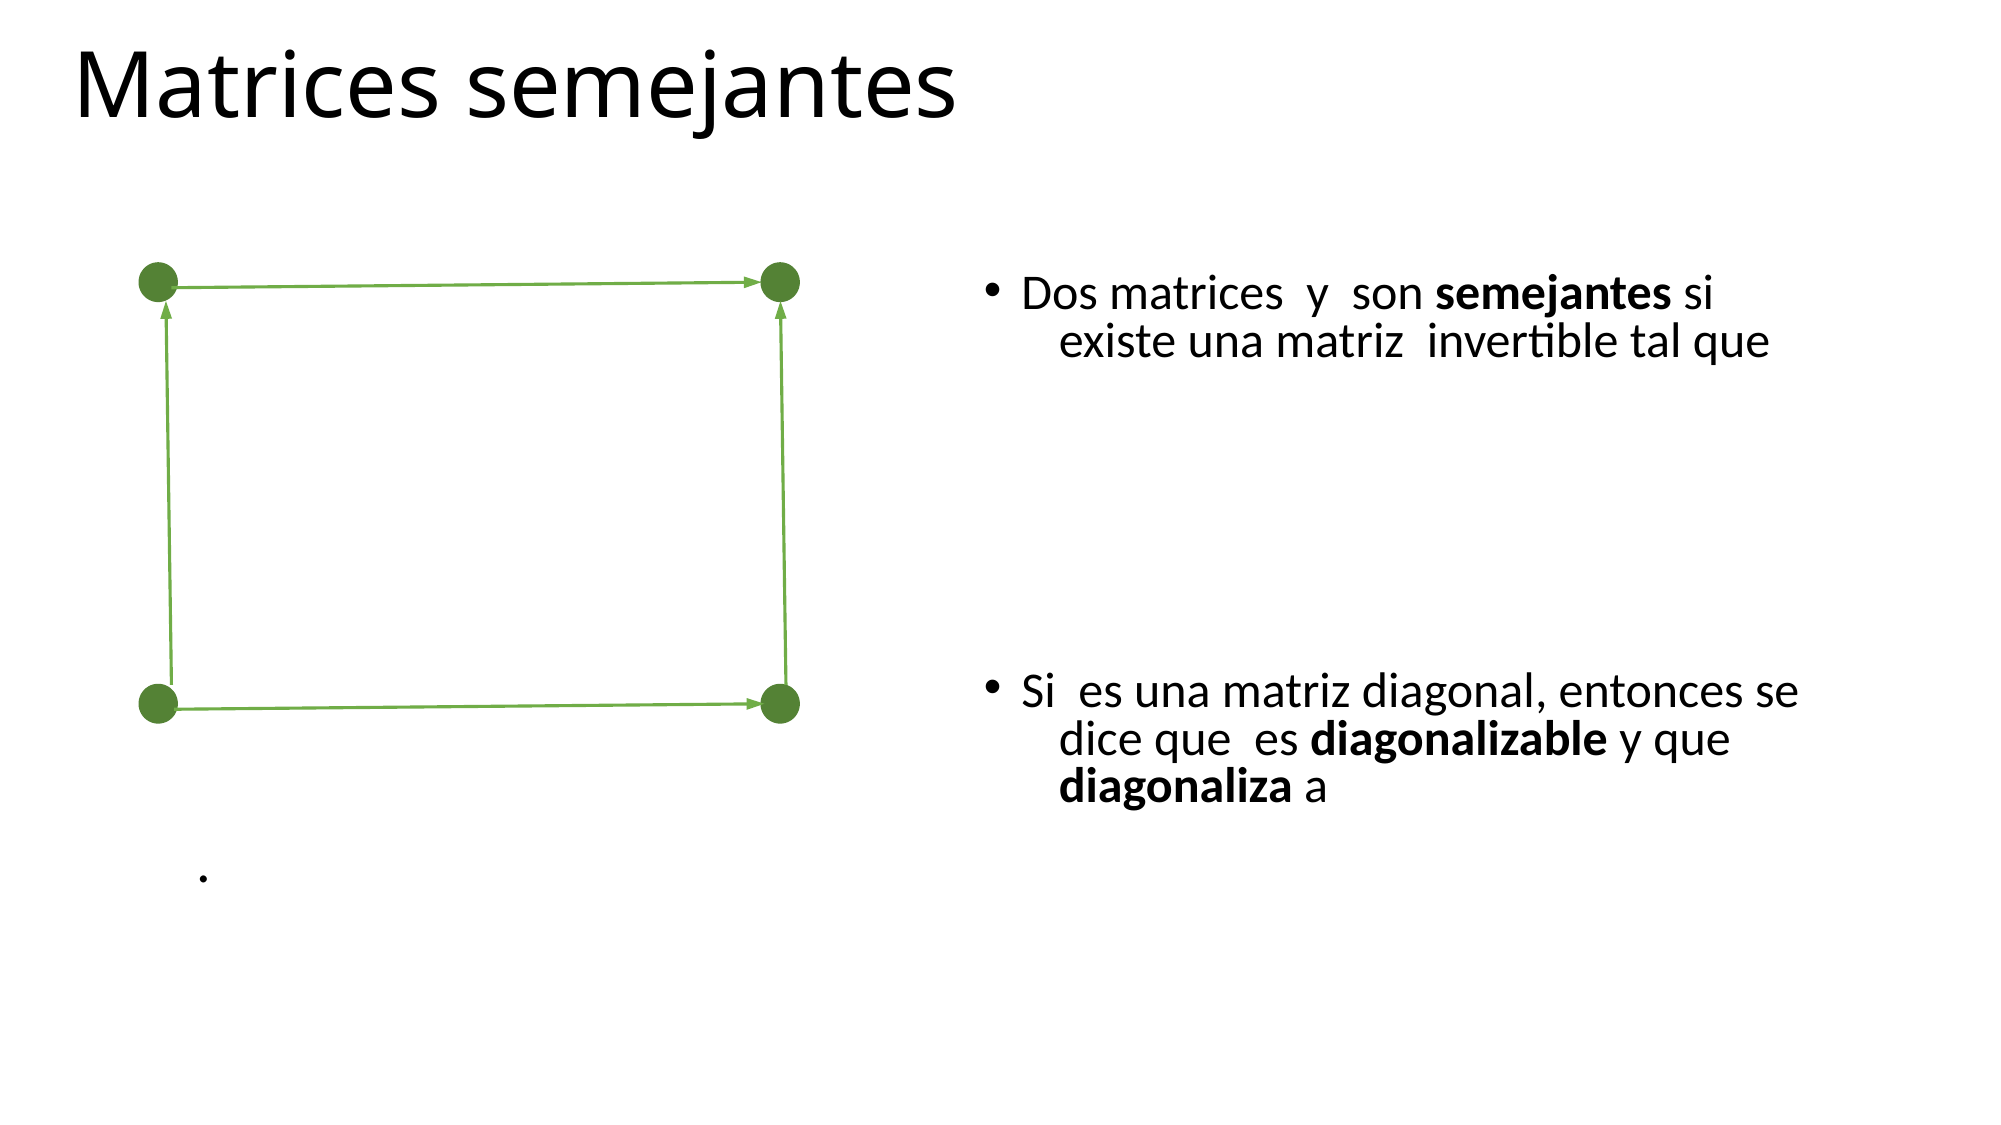

# Matrices semejantes
Dos matrices y son semejantes si existe una matriz invertible tal que
Si es una matriz diagonal, entonces se dice que es diagonalizable y que diagonaliza a
.